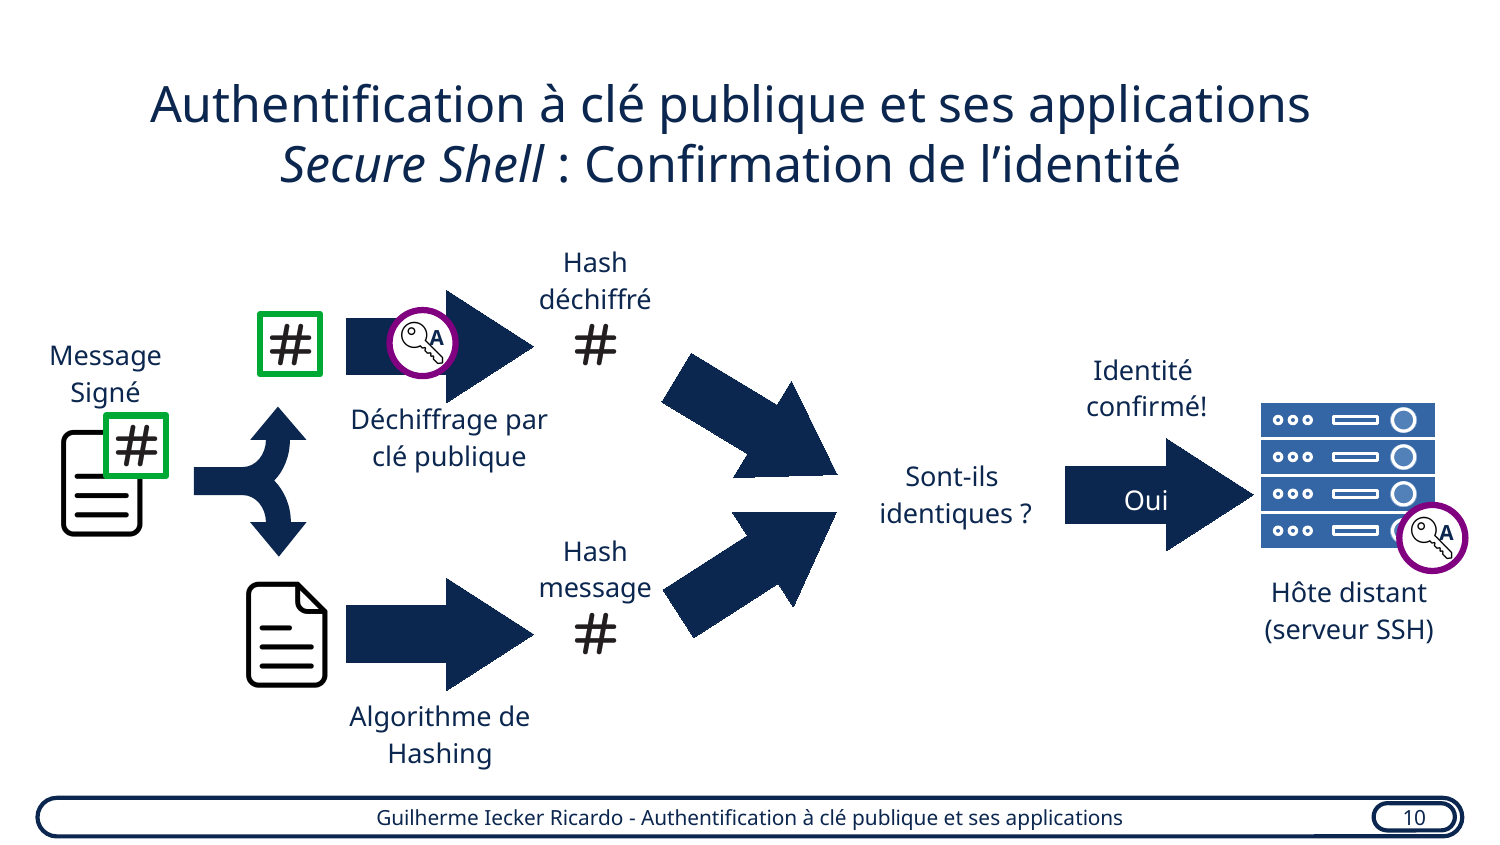

# Authentification à clé publique et ses applications Secure Shell : Confirmation de l’identité
Hash
déchiffré
A
Message Signé
Identité
confirmé!
Déchiffrage par clé publique
Sont-ils
identiques ?
Oui
A
Hash
message
Hôte distant
(serveur SSH)
Algorithme de Hashing
Guilherme Iecker Ricardo - Authentification à clé publique et ses applications
10